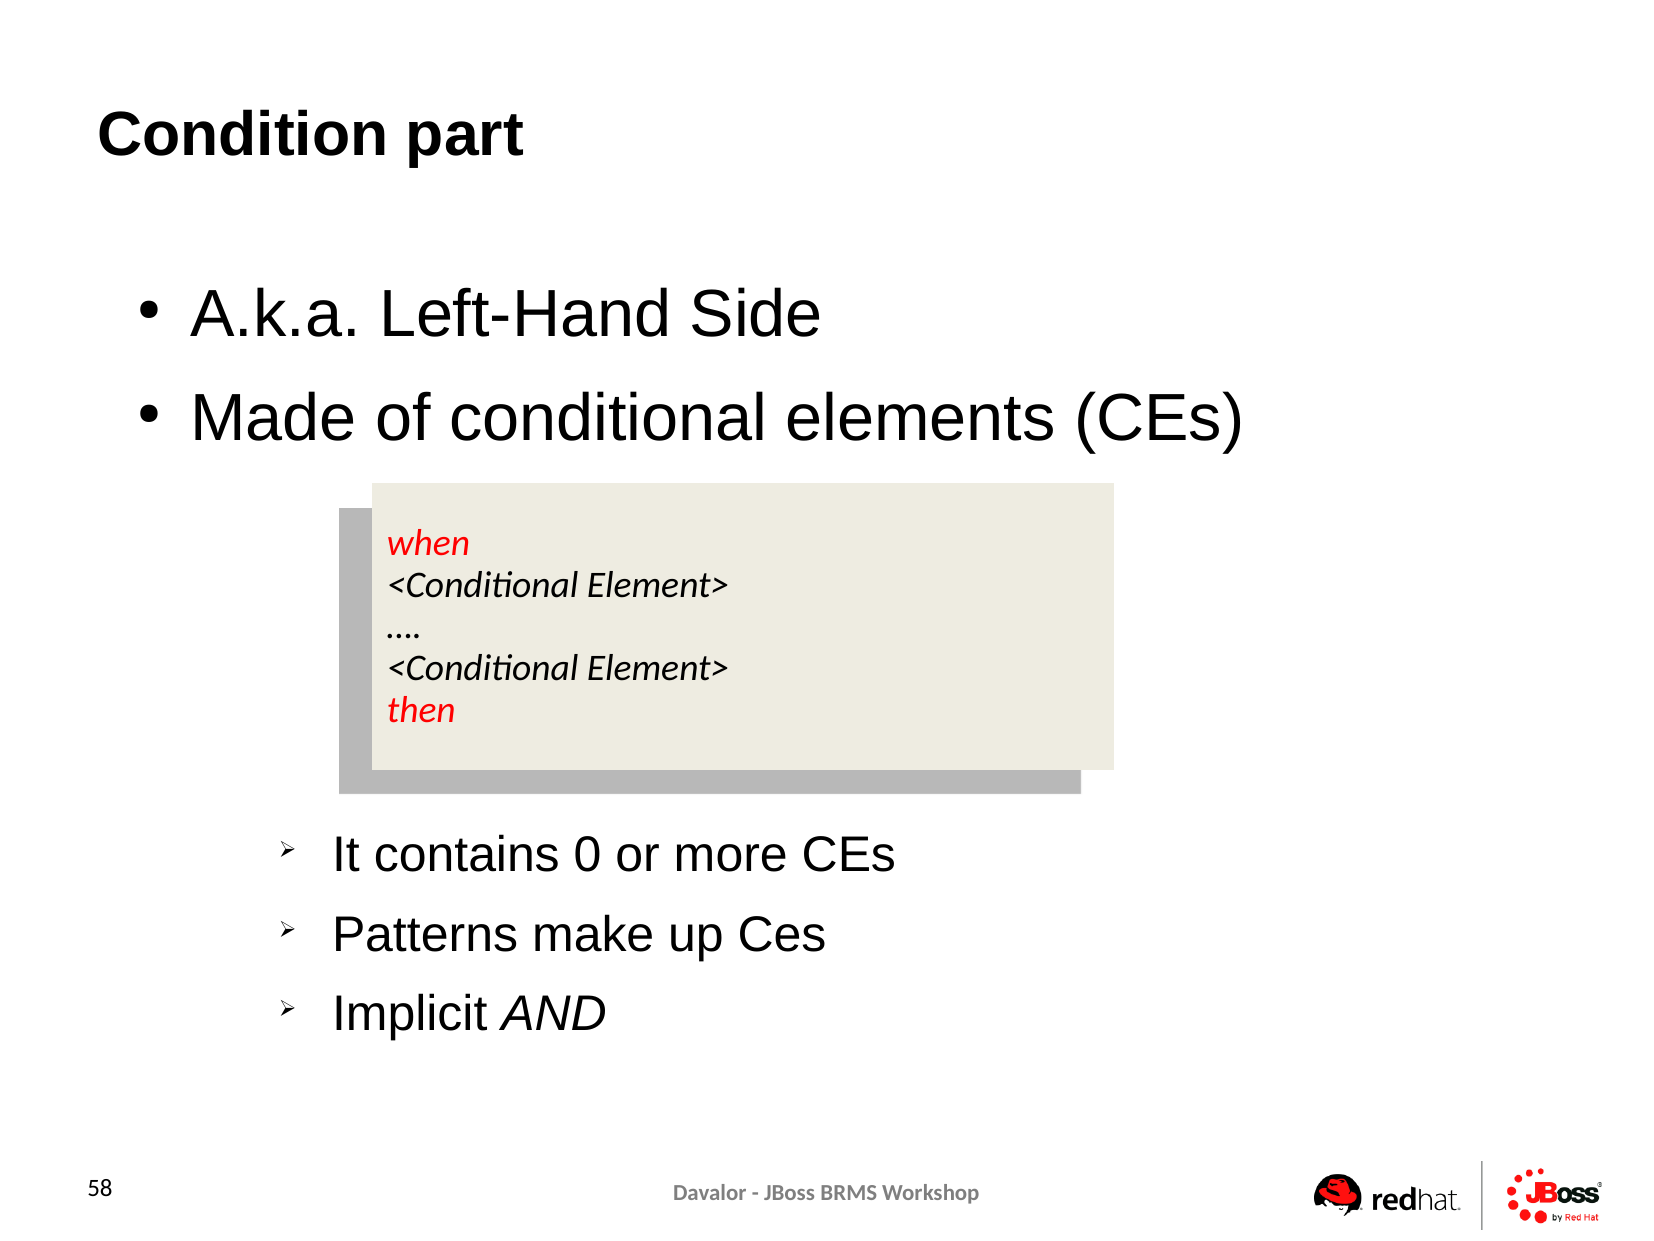

# Condition part
A.k.a. Left-Hand Side
Made of conditional elements (CEs)
It contains 0 or more CEs
Patterns make up Ces
Implicit AND
when
<Conditional Element>
….
<Conditional Element>
then